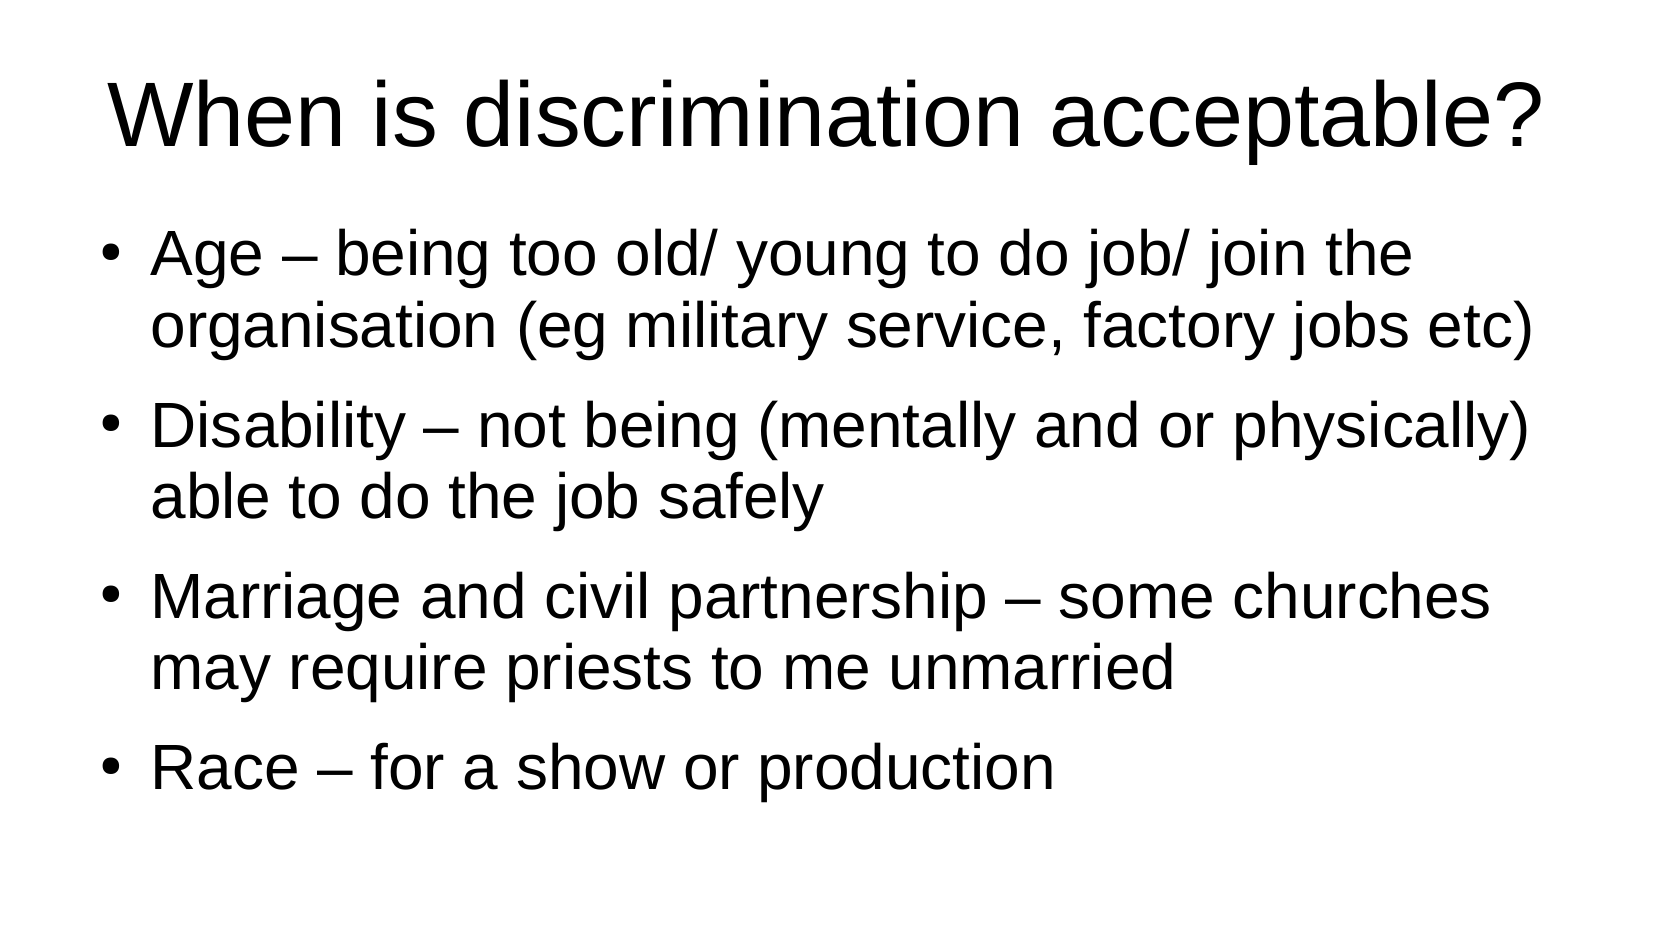

# When is discrimination acceptable?
Age – being too old/ young to do job/ join the organisation (eg military service, factory jobs etc)
Disability – not being (mentally and or physically) able to do the job safely
Marriage and civil partnership – some churches may require priests to me unmarried
Race – for a show or production